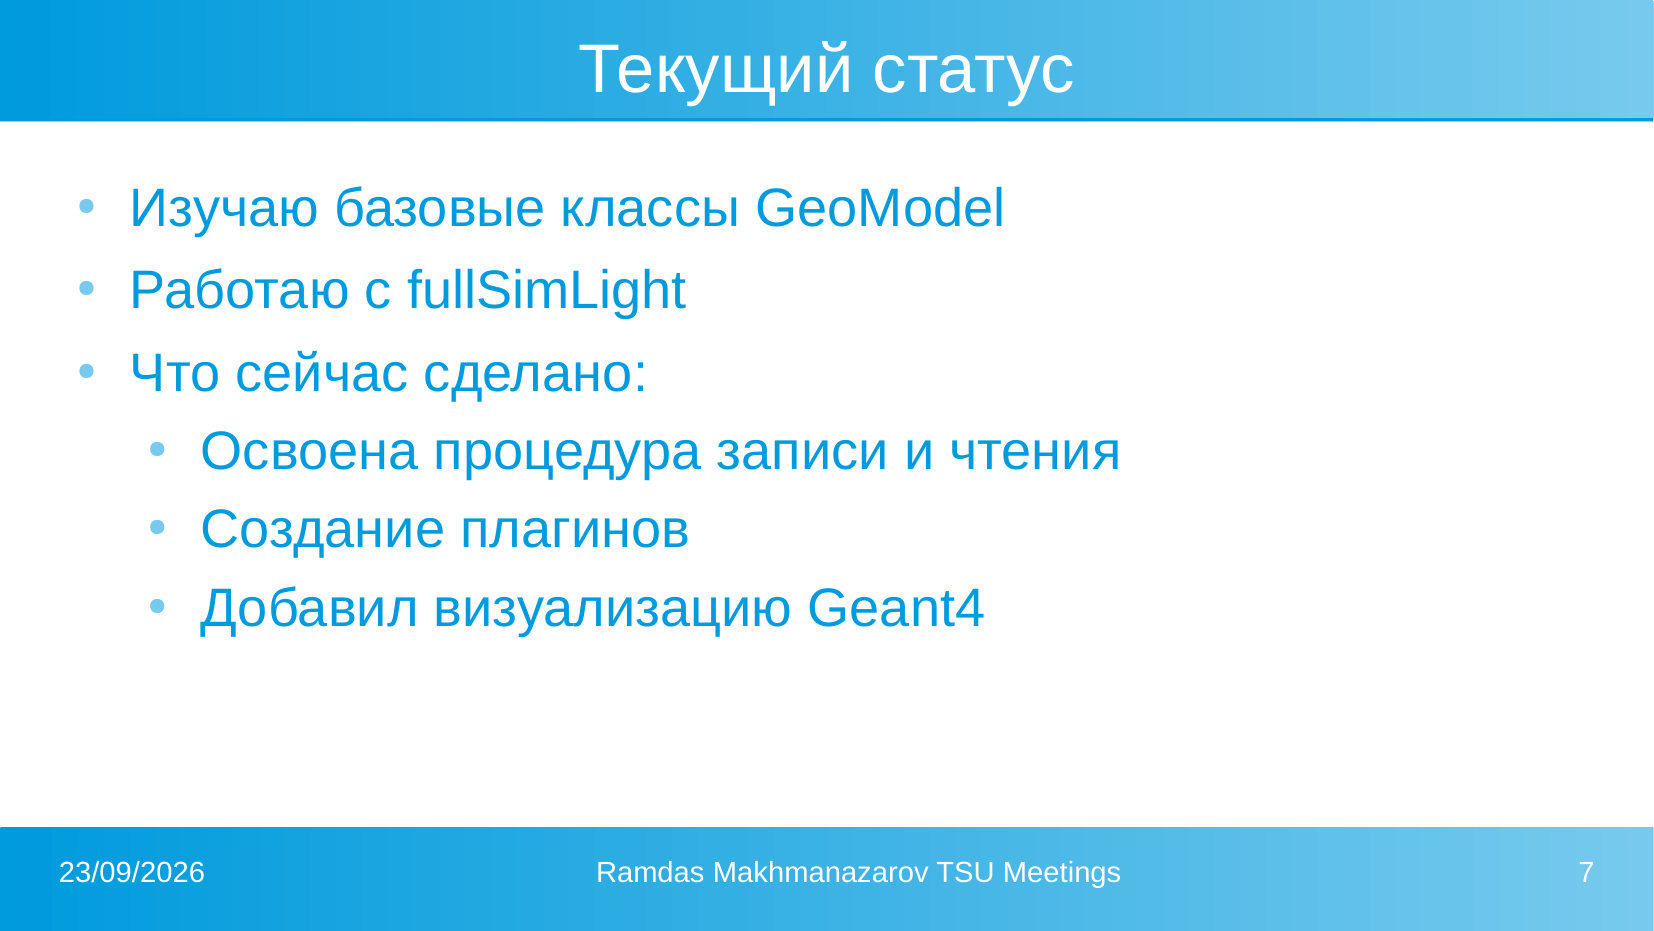

# Текущий статус
Изучаю базовые классы GeoModel
Работаю с fullSimLight
Что сейчас сделано:
Освоена процедура записи и чтения
Создание плагинов
Добавил визуализацию Geant4
Ramdas Makhmanazarov, Geant4 TSU meetings
7